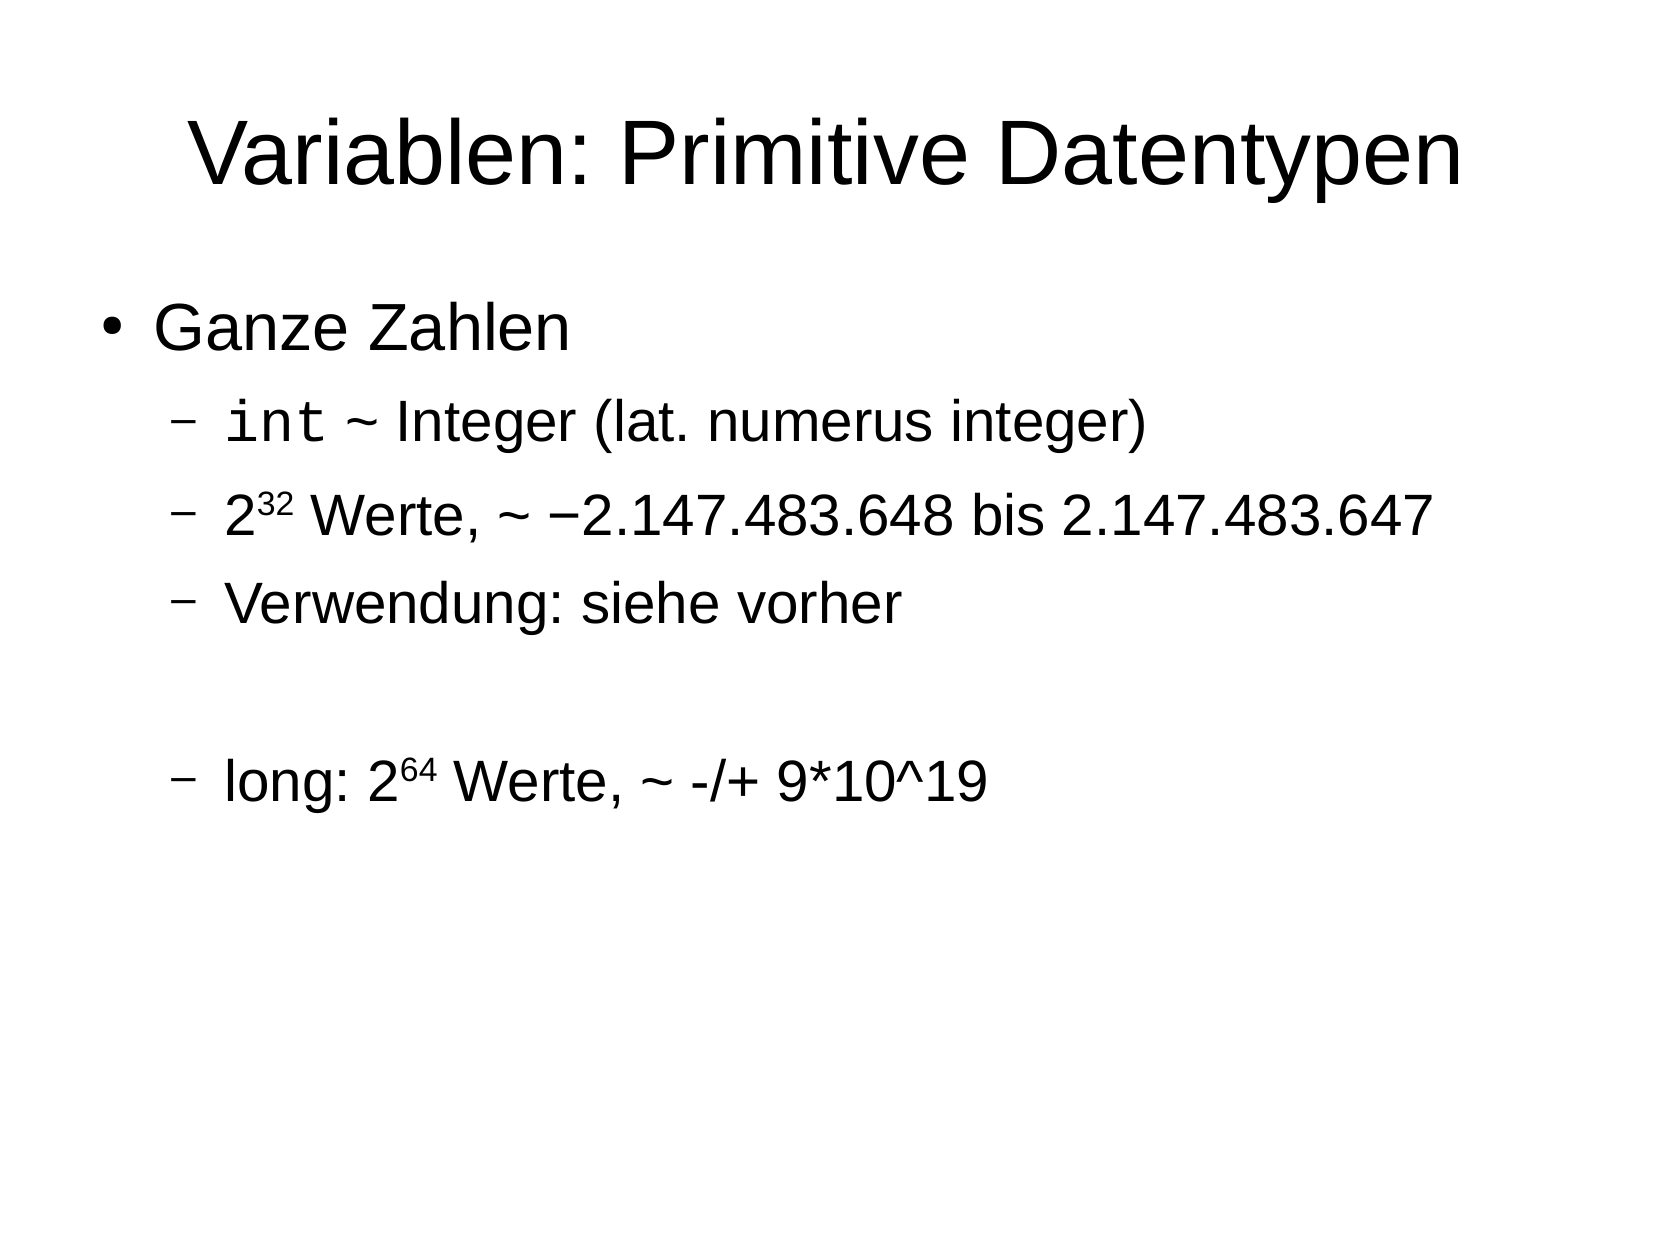

# Variablen: Primitive Datentypen
Ganze Zahlen
int ~ Integer (lat. numerus integer)
232 Werte, ~ −2.147.483.648 bis 2.147.483.647
Verwendung: siehe vorher
long: 264 Werte, ~ -/+ 9*10^19